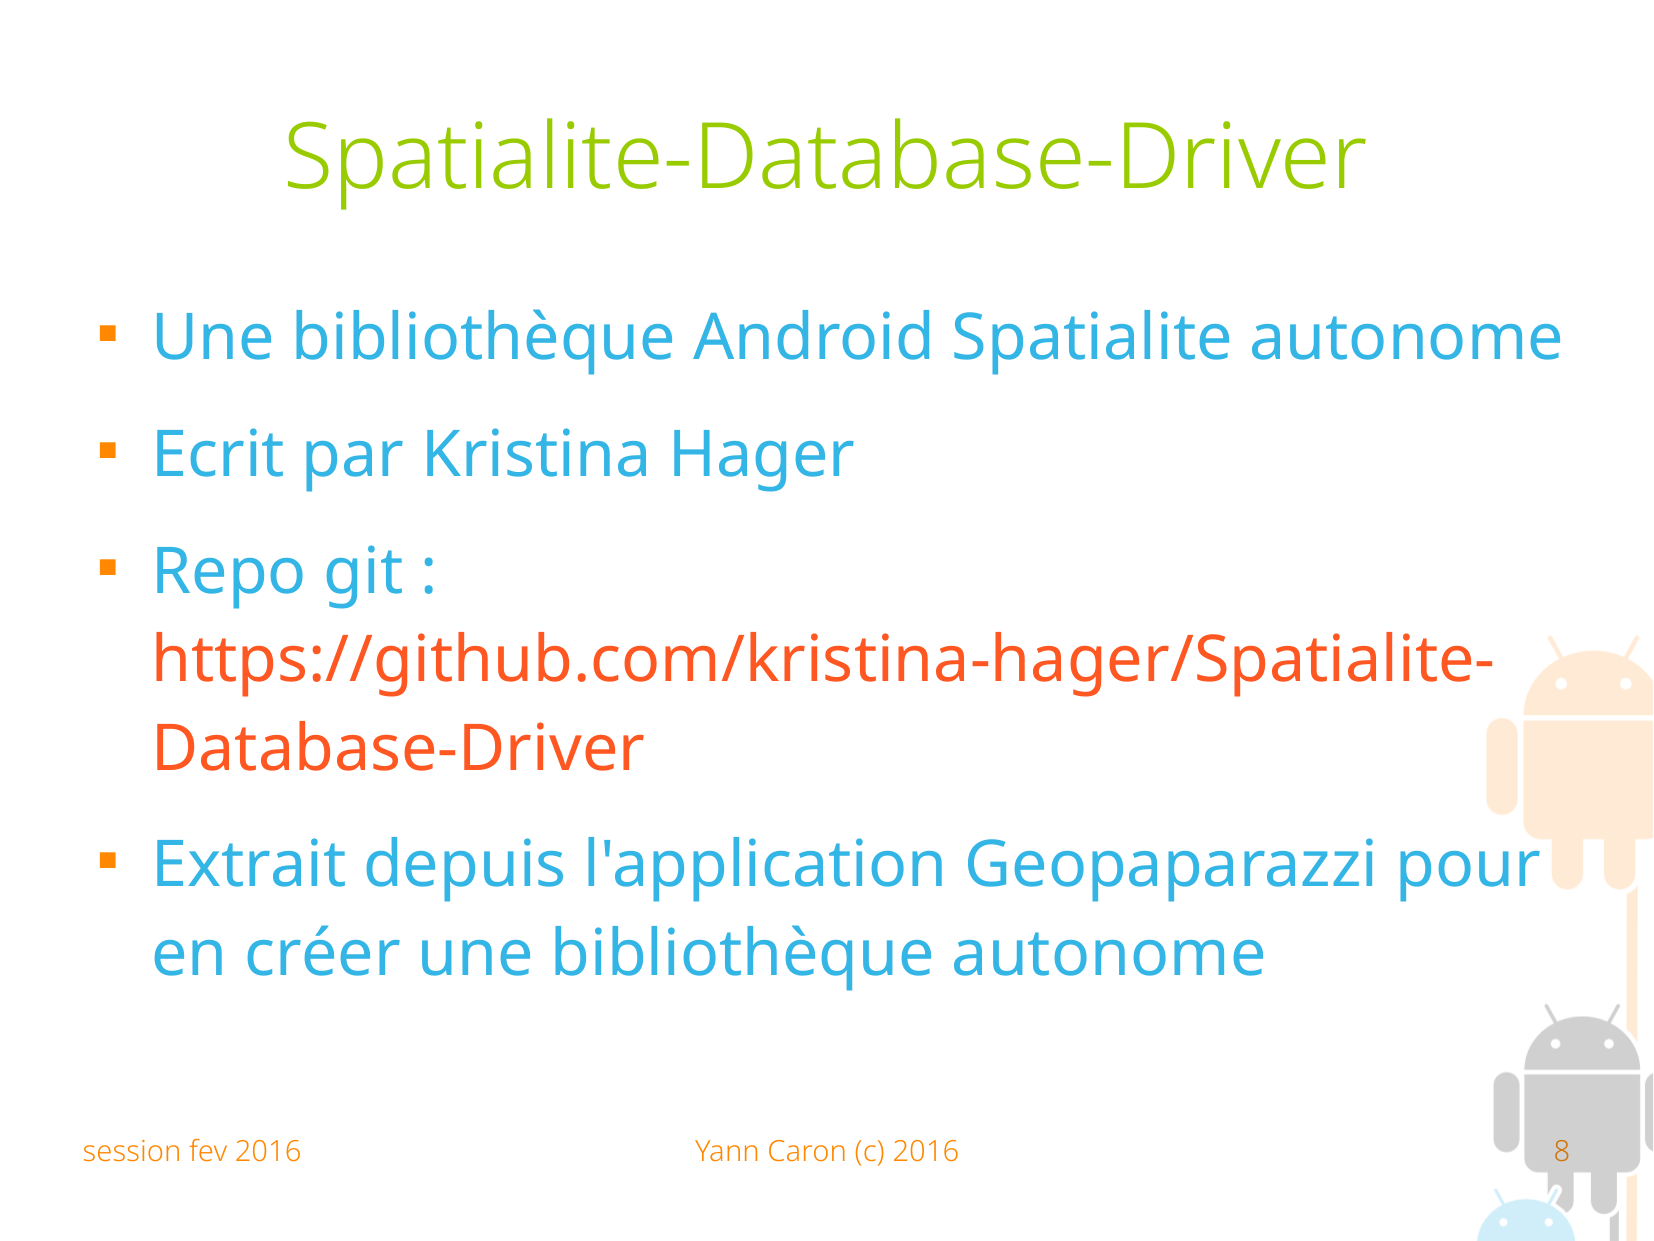

# Spatialite-Database-Driver
Une bibliothèque Android Spatialite autonome
Ecrit par Kristina Hager
Repo git : https://github.com/kristina-hager/Spatialite-Database-Driver
Extrait depuis l'application Geopaparazzi pour en créer une bibliothèque autonome
session fev 2016
Yann Caron (c) 2016
8